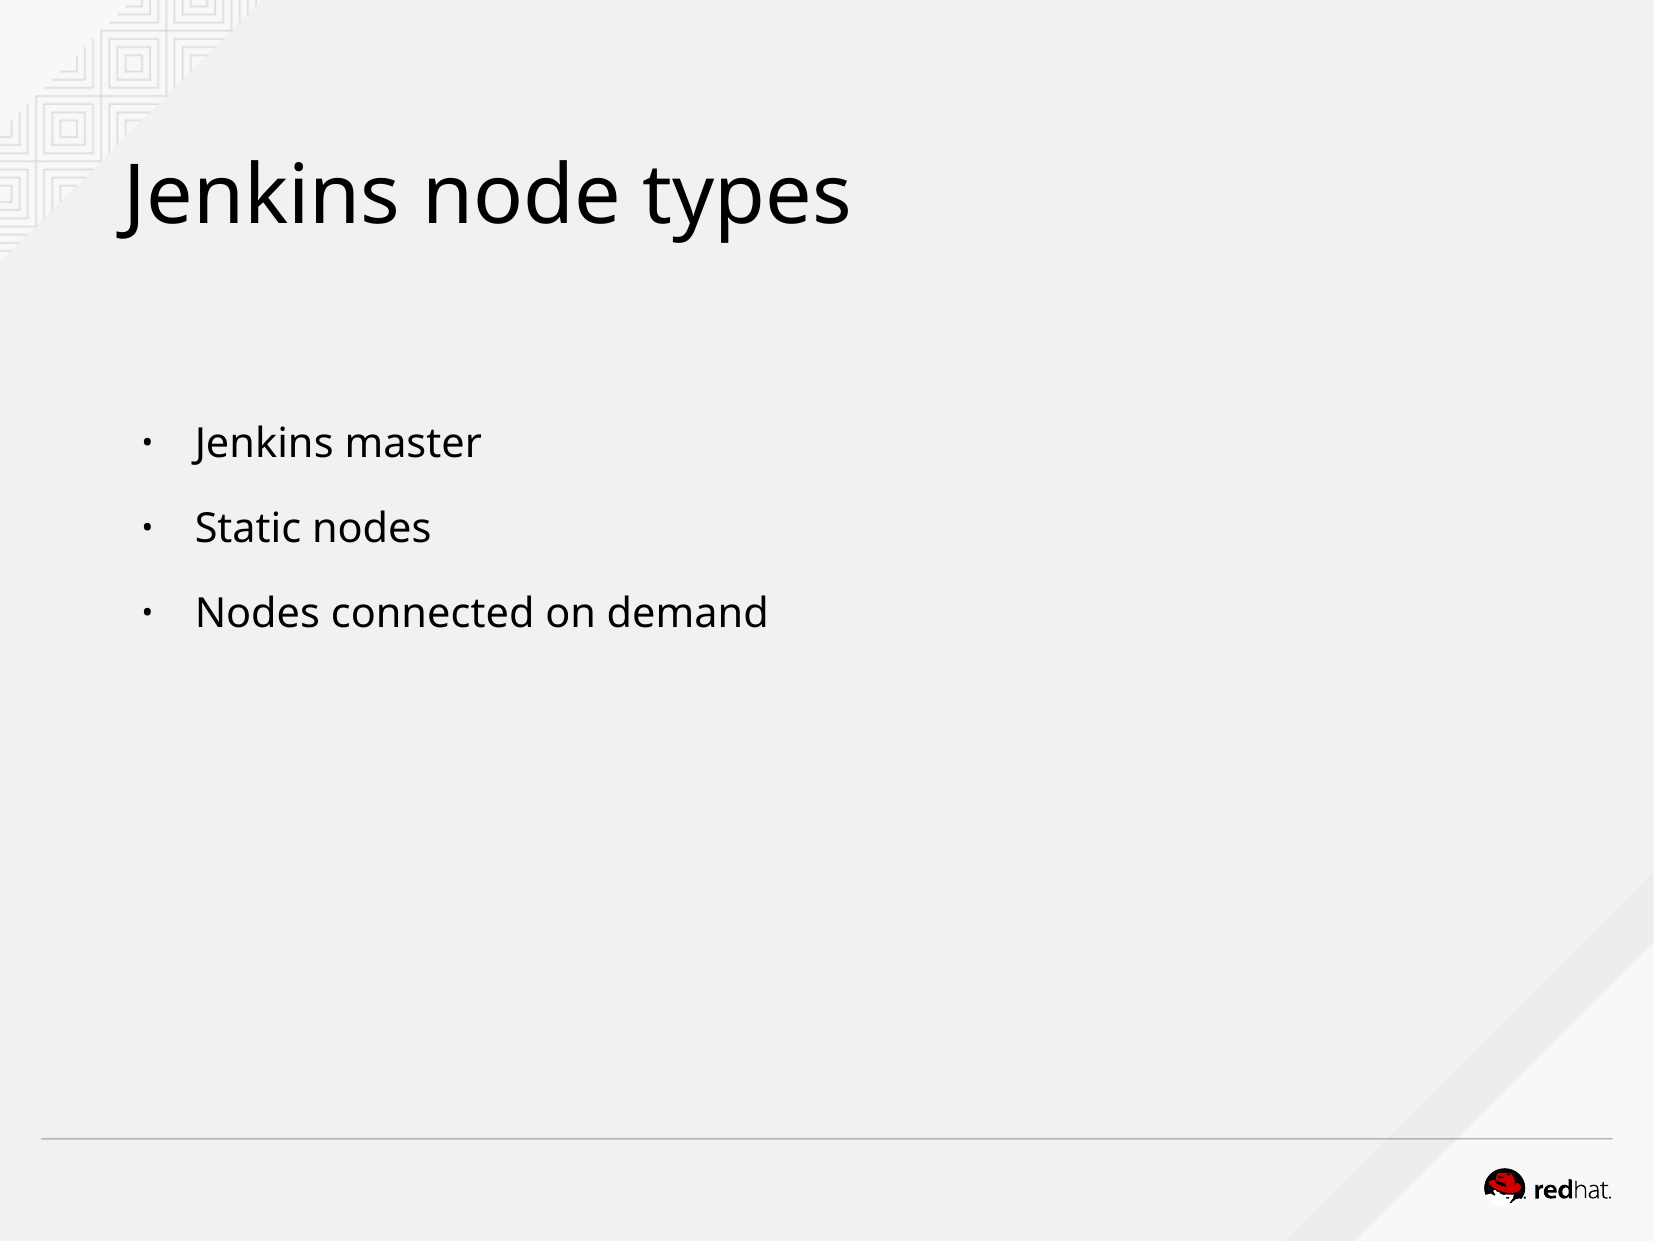

# Jenkins node types
Jenkins master
Static nodes
Nodes connected on demand